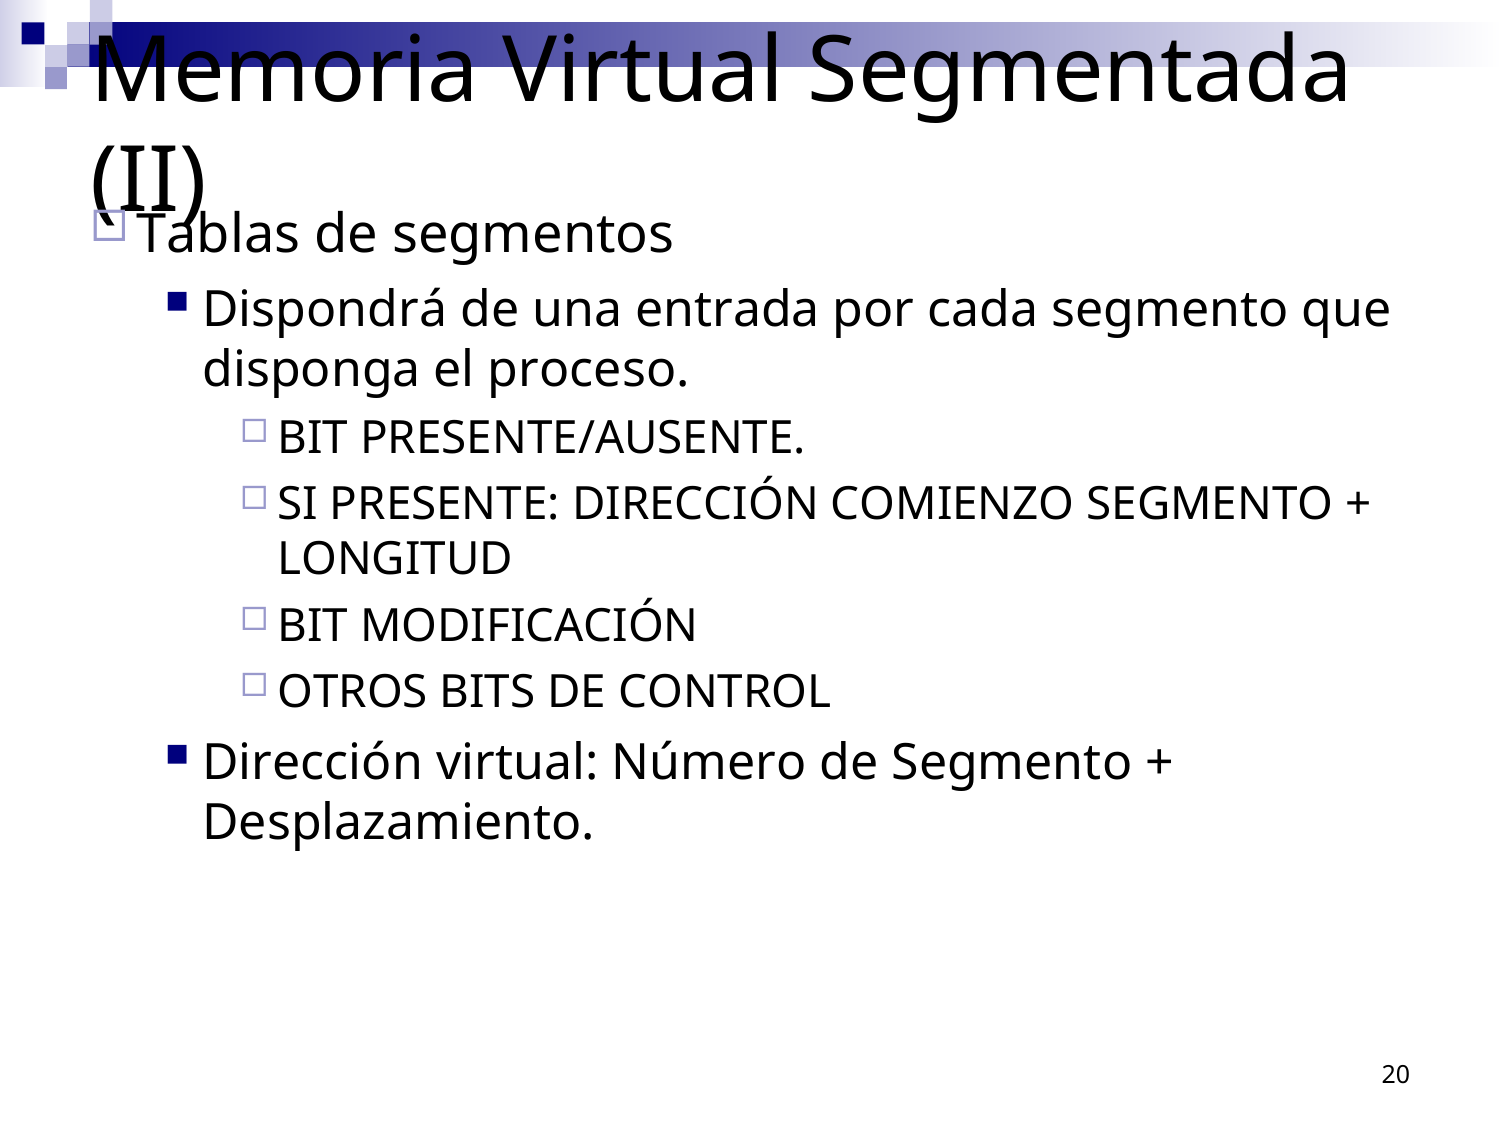

Memoria Virtual Segmentada (II)
Tablas de segmentos
Dispondrá de una entrada por cada segmento que disponga el proceso.
BIT PRESENTE/AUSENTE.
SI PRESENTE: DIRECCIÓN COMIENZO SEGMENTO + LONGITUD
BIT MODIFICACIÓN
OTROS BITS DE CONTROL
Dirección virtual: Número de Segmento + Desplazamiento.